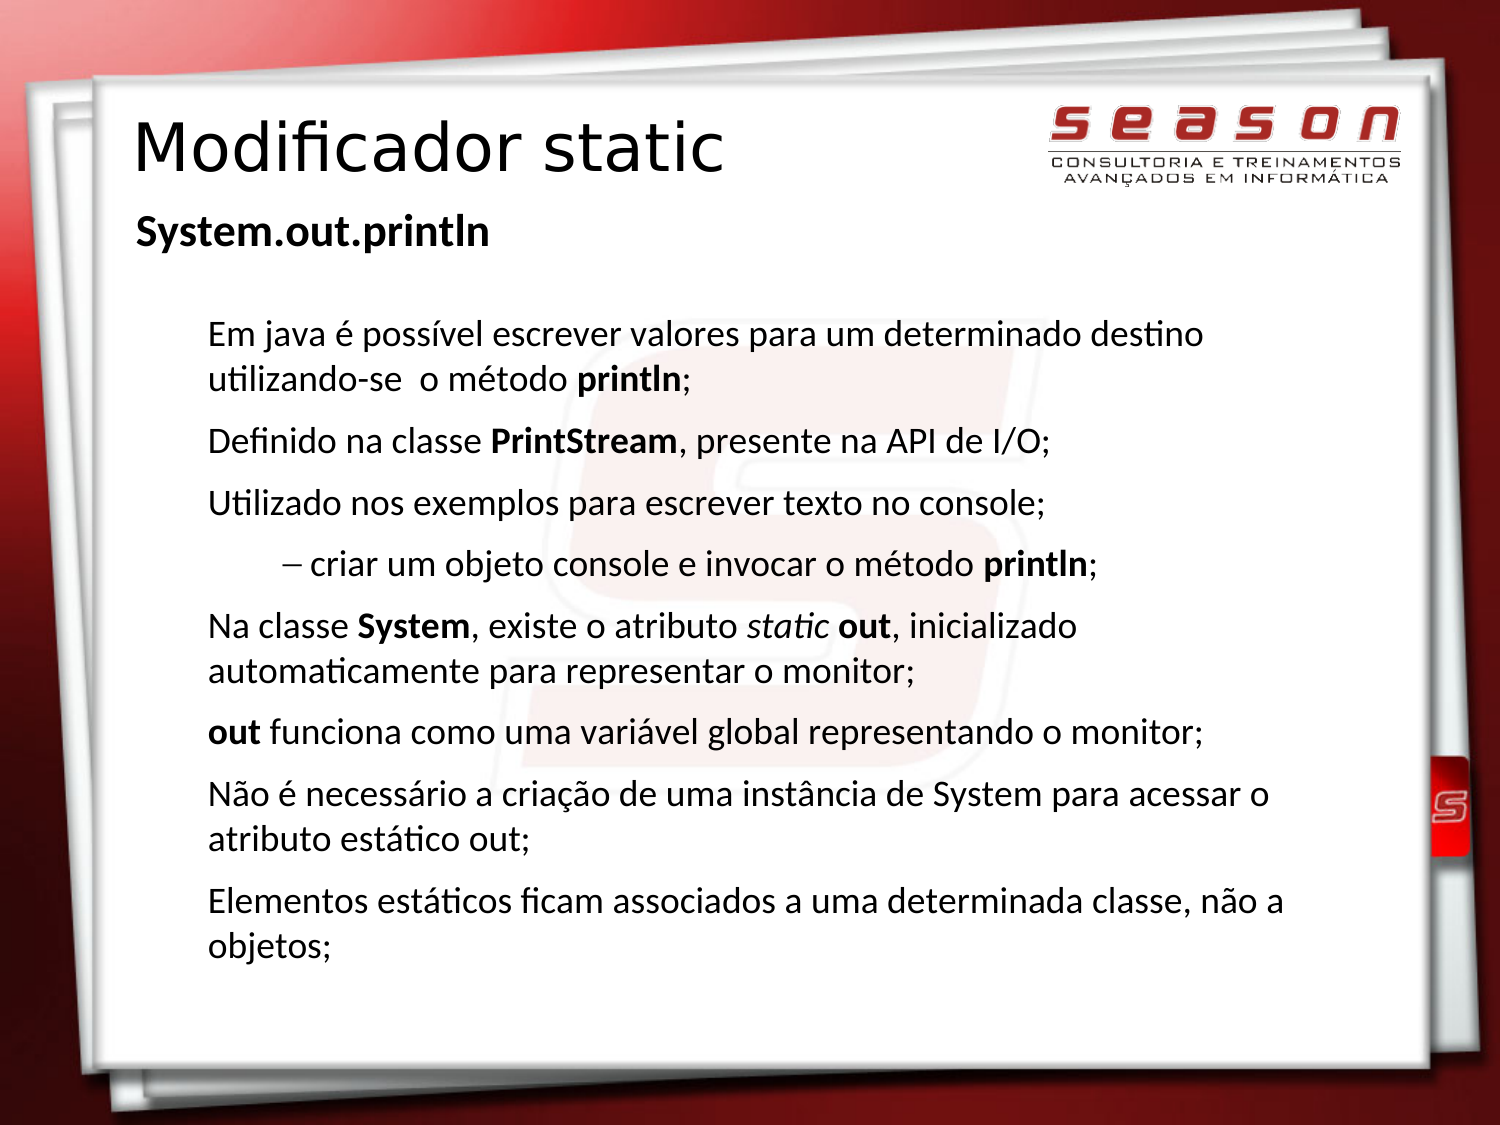

# Modificador static
System.out.println
Em java é possível escrever valores para um determinado destino utilizando-se o método println;
Definido na classe PrintStream, presente na API de I/O;
Utilizado nos exemplos para escrever texto no console;
 criar um objeto console e invocar o método println;
Na classe System, existe o atributo static out, inicializado automaticamente para representar o monitor;
out funciona como uma variável global representando o monitor;
Não é necessário a criação de uma instância de System para acessar o atributo estático out;
Elementos estáticos ficam associados a uma determinada classe, não a objetos;